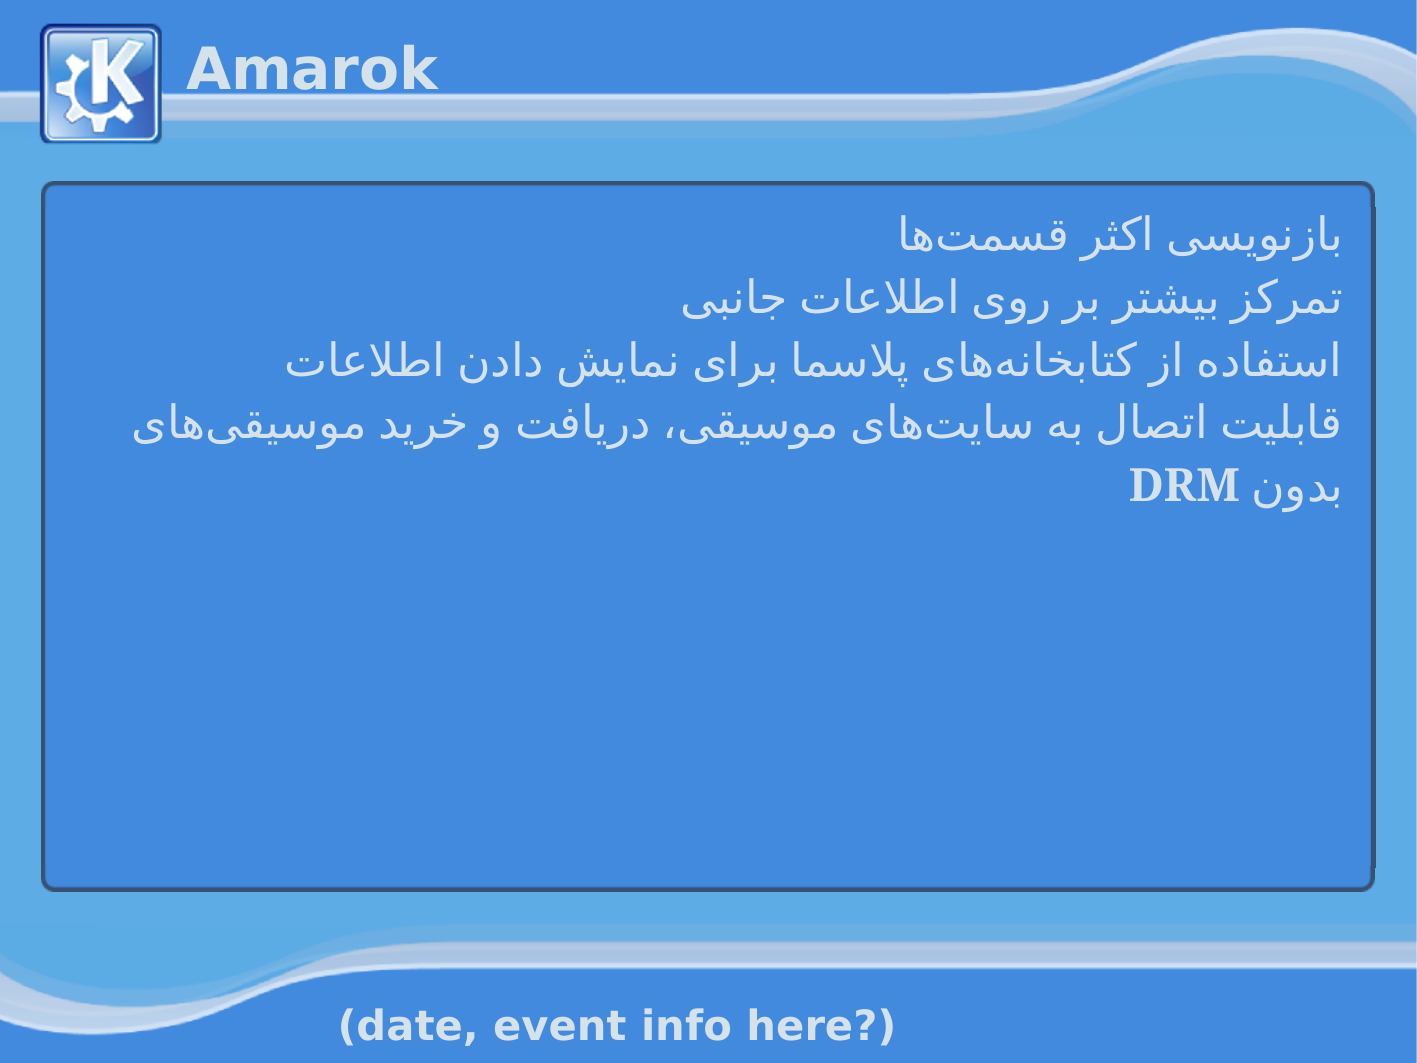

Amarok
بازنویسی اکثر قسمت‌ها
تمرکز بیشتر بر روی اطلاعات جانبی
استفاده از کتابخانه‌های پلاسما برای نمایش دادن اطلاعات
قابلیت اتصال به سایت‌های موسیقی، دریافت و خرید موسیقی‌های بدون DRM